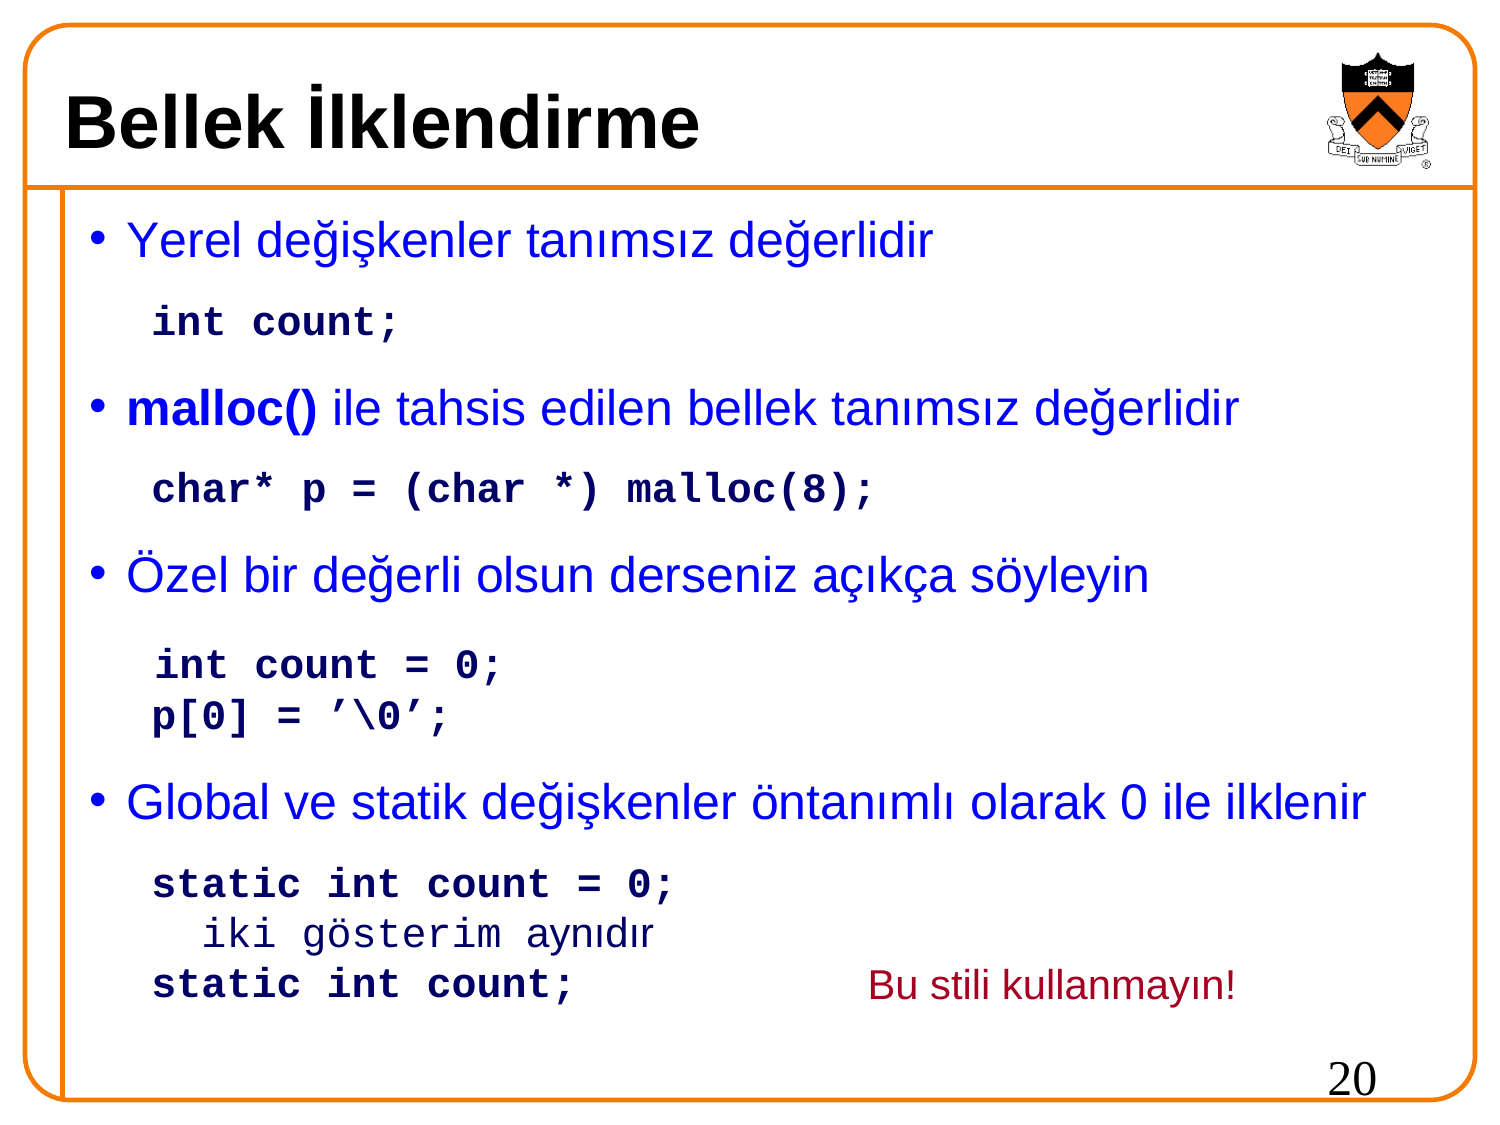

# Bellek İlklendirme
Yerel değişkenler tanımsız değerlidir
	 int count;
malloc() ile tahsis edilen bellek tanımsız değerlidir
	 char* p = (char *) malloc(8);
Özel bir değerli olsun derseniz açıkça söyleyin
	 int count = 0;
 p[0] = ’\0’;
Global ve statik değişkenler öntanımlı olarak 0 ile ilklenir
	 static int count = 0;
 iki gösterim aynıdır
 static int count;
Bu stili kullanmayın!
20